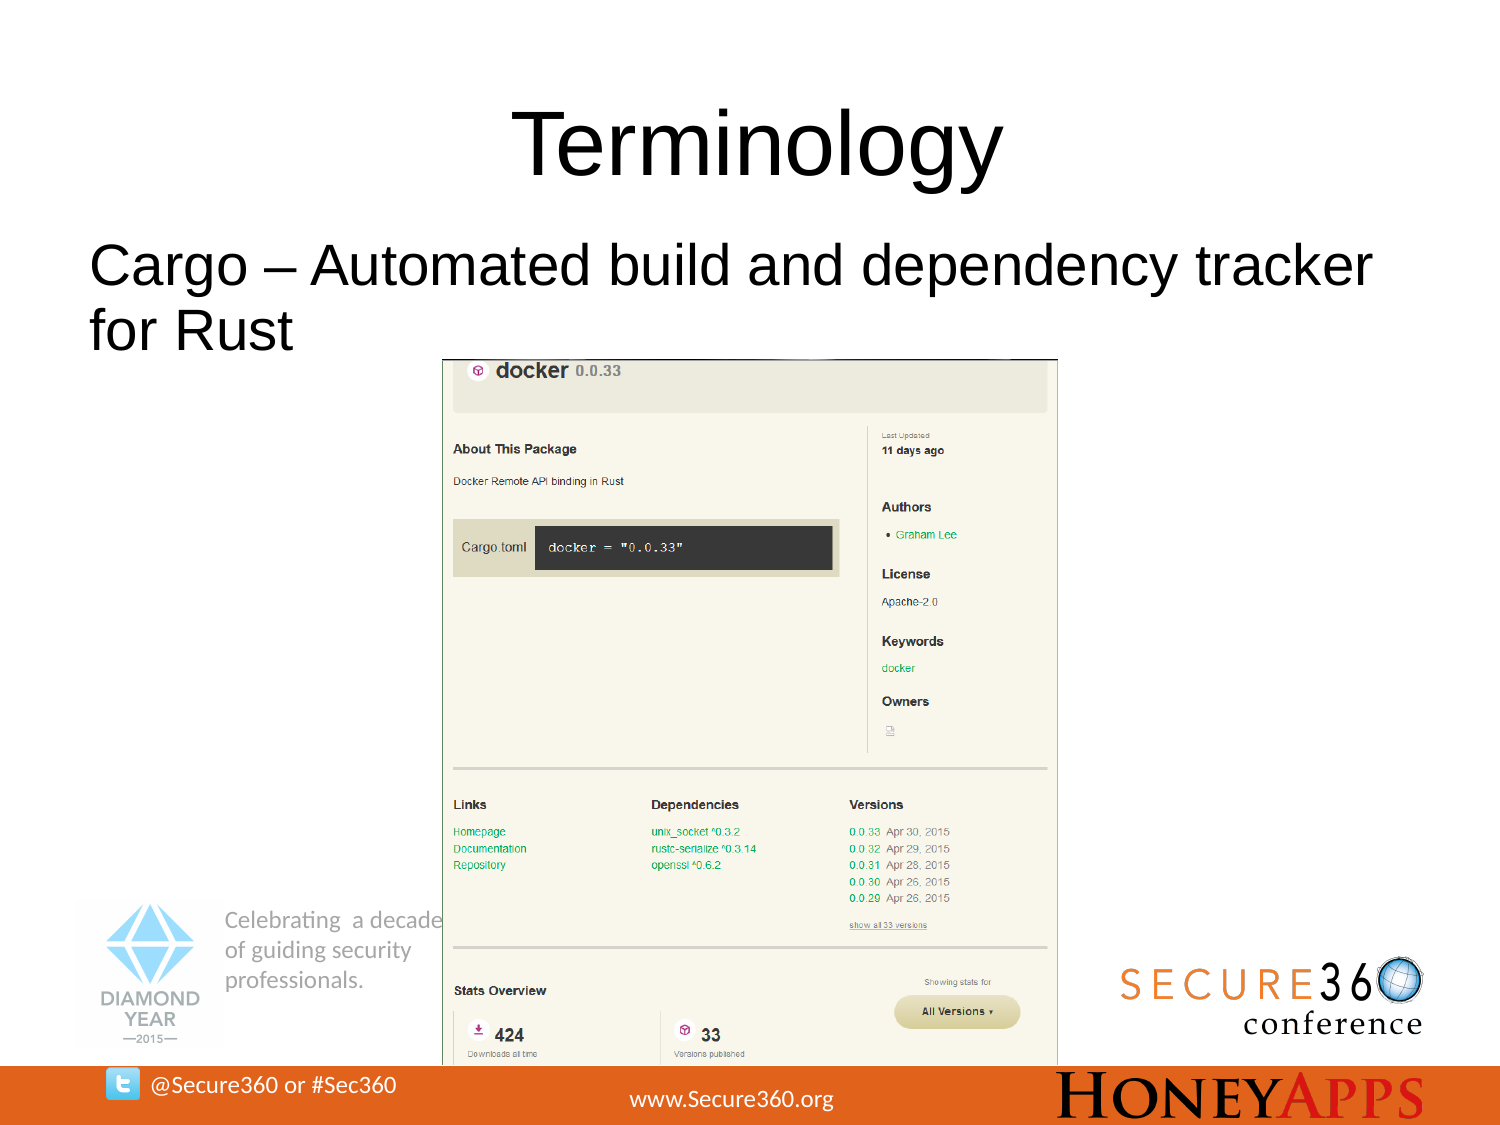

# Terminology
Cargo – Automated build and dependency tracker for Rust